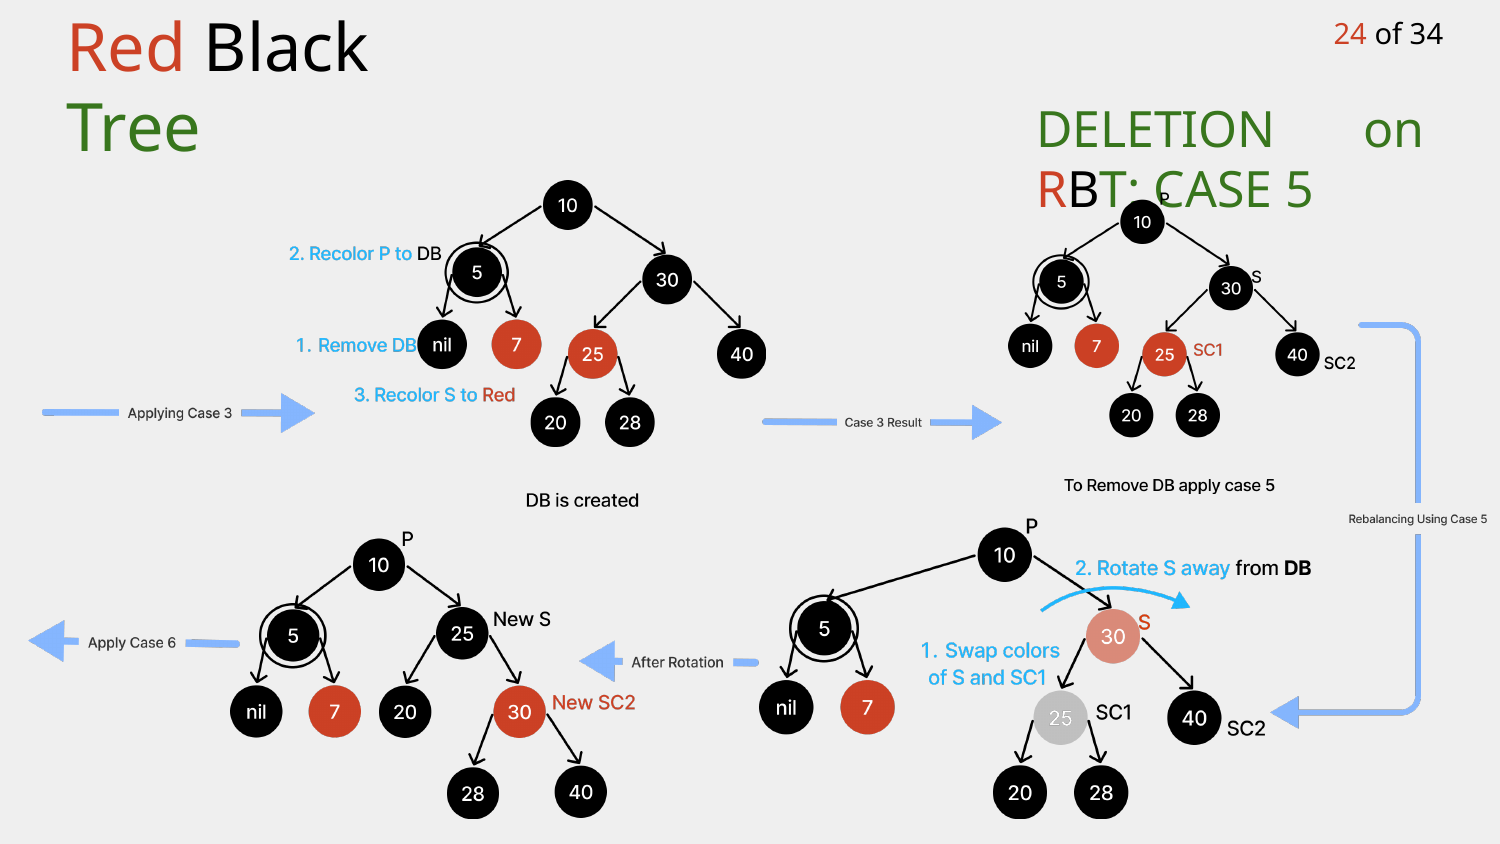

24 of 34
DELETION on RBT: CASE 5
# Red Black Tree